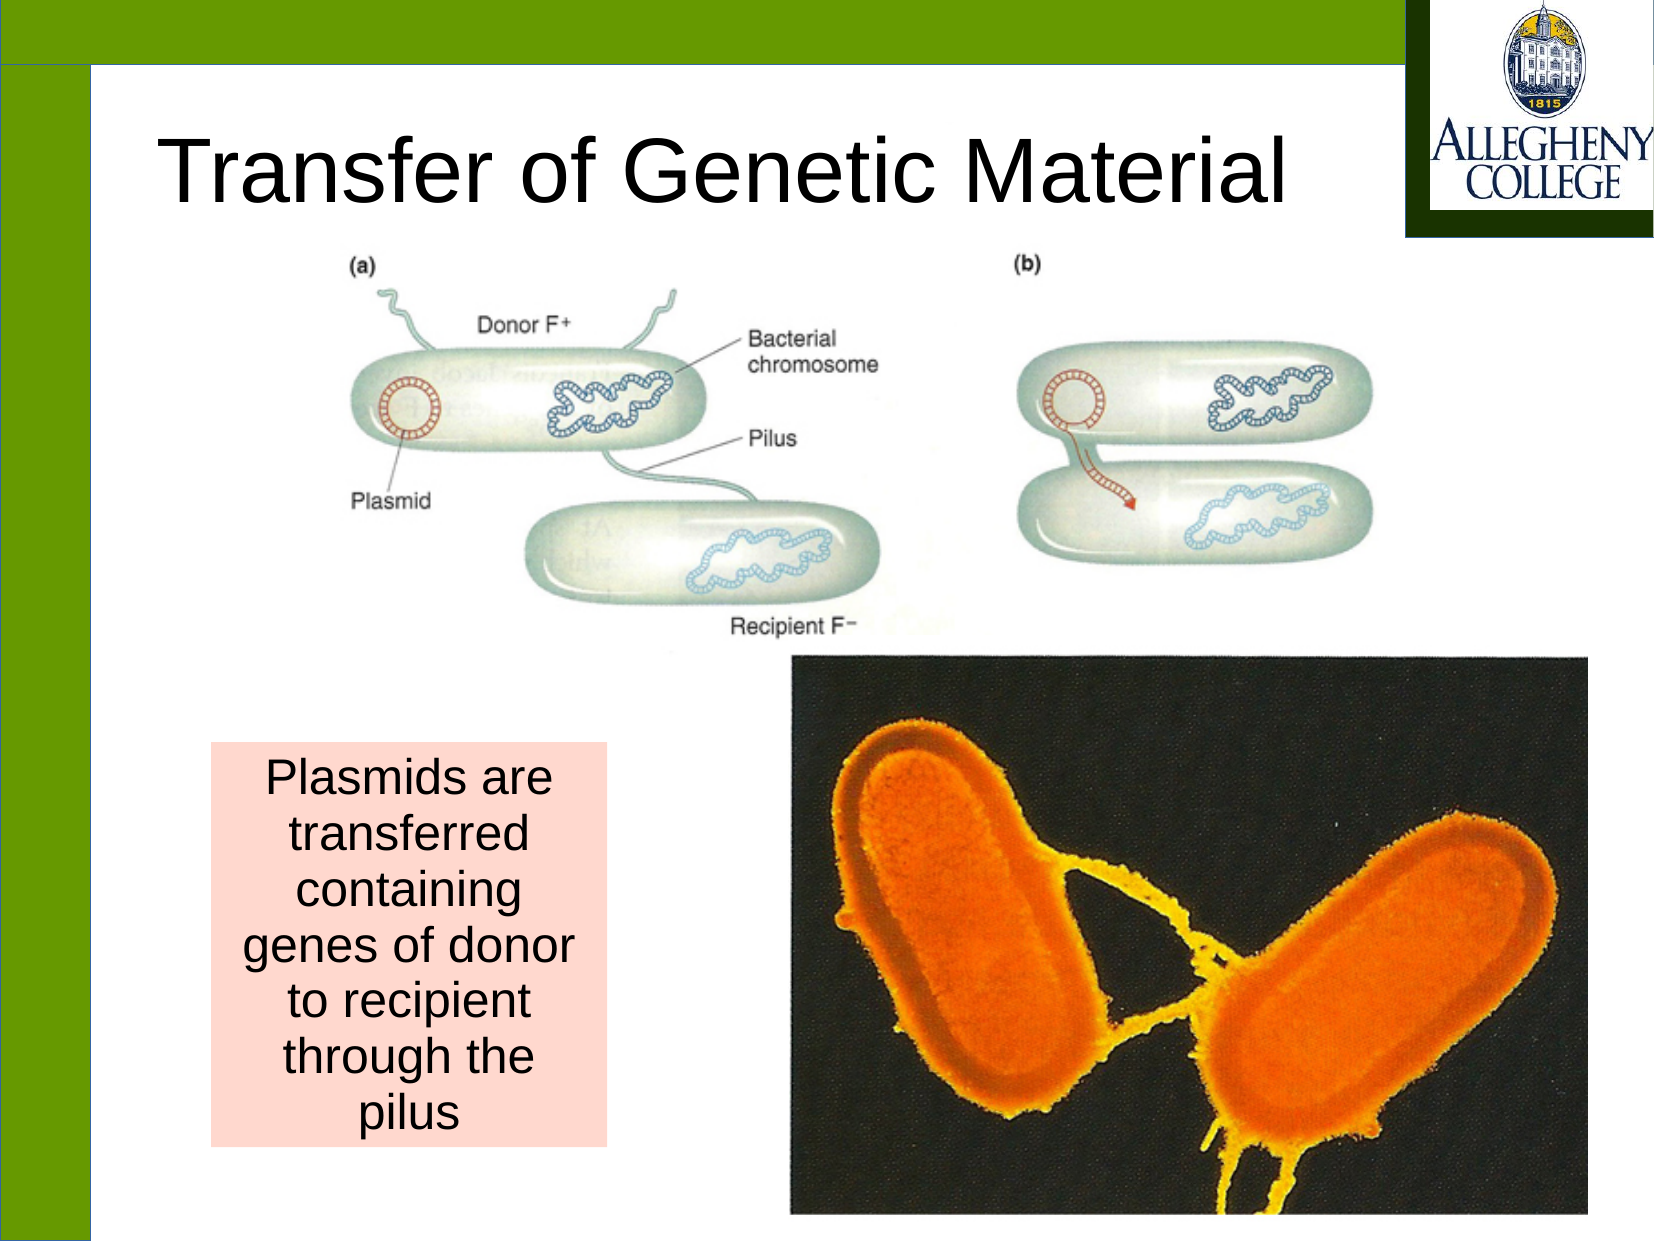

# Transfer of Genetic Material
Plasmids are transferred containing genes of donor to recipient through the pilus
http://www.discoveryandinnovation.com/BIOL202/notes/lecture15.html